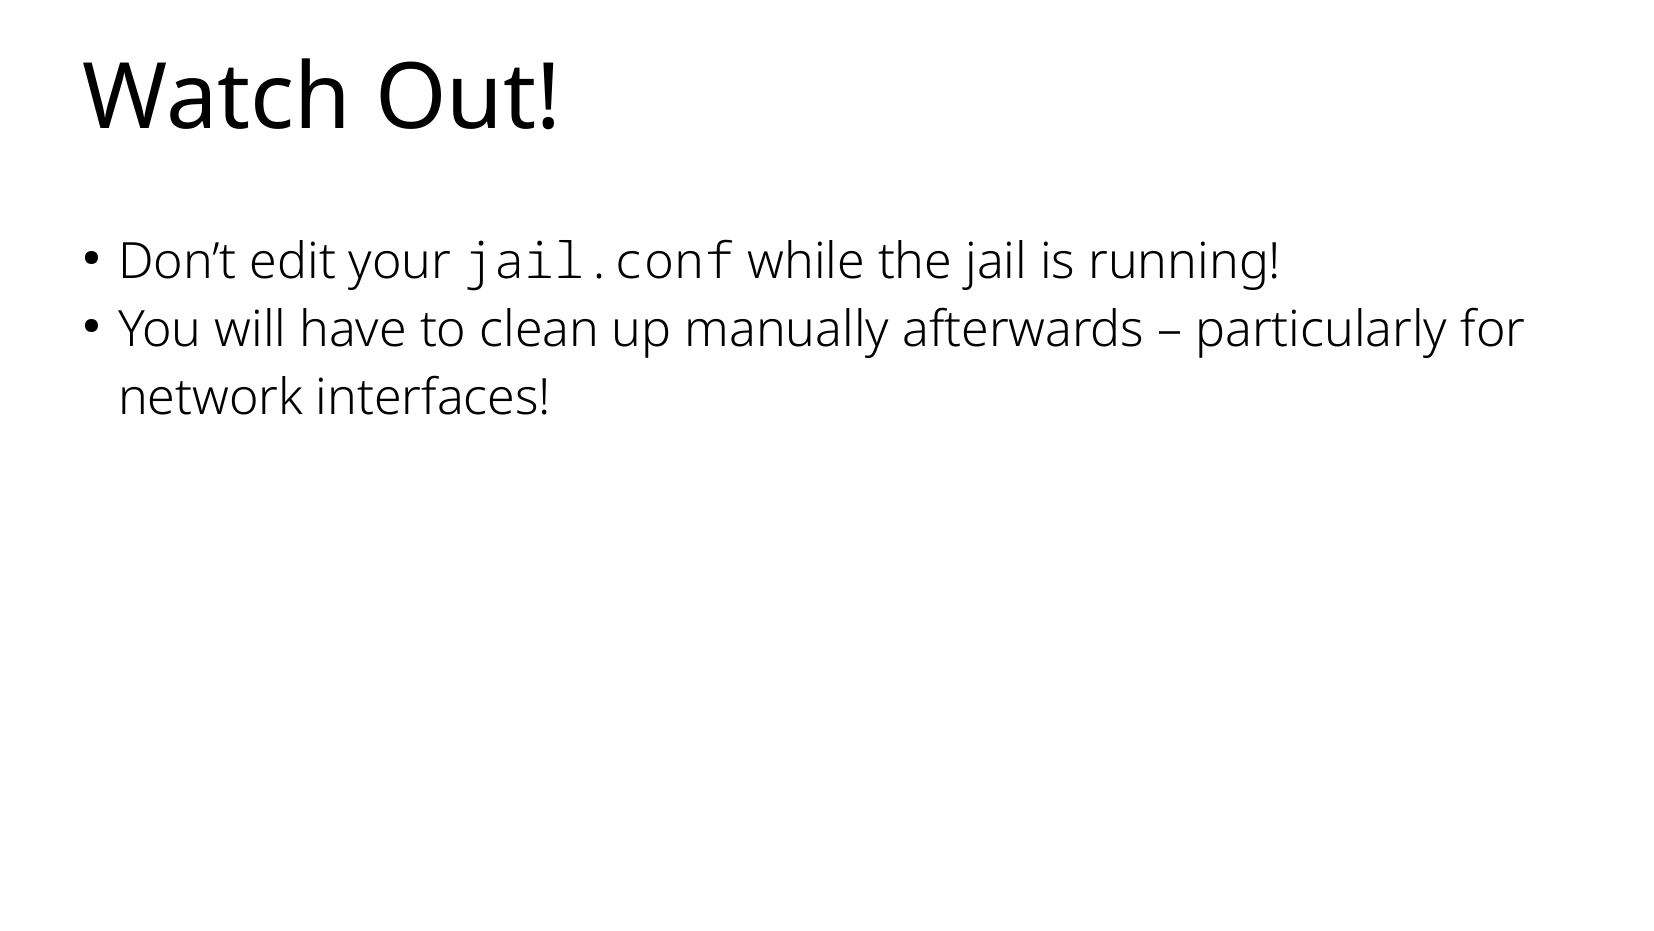

# Watch Out!
Don’t edit your jail.conf while the jail is running!
You will have to clean up manually afterwards – particularly for network interfaces!